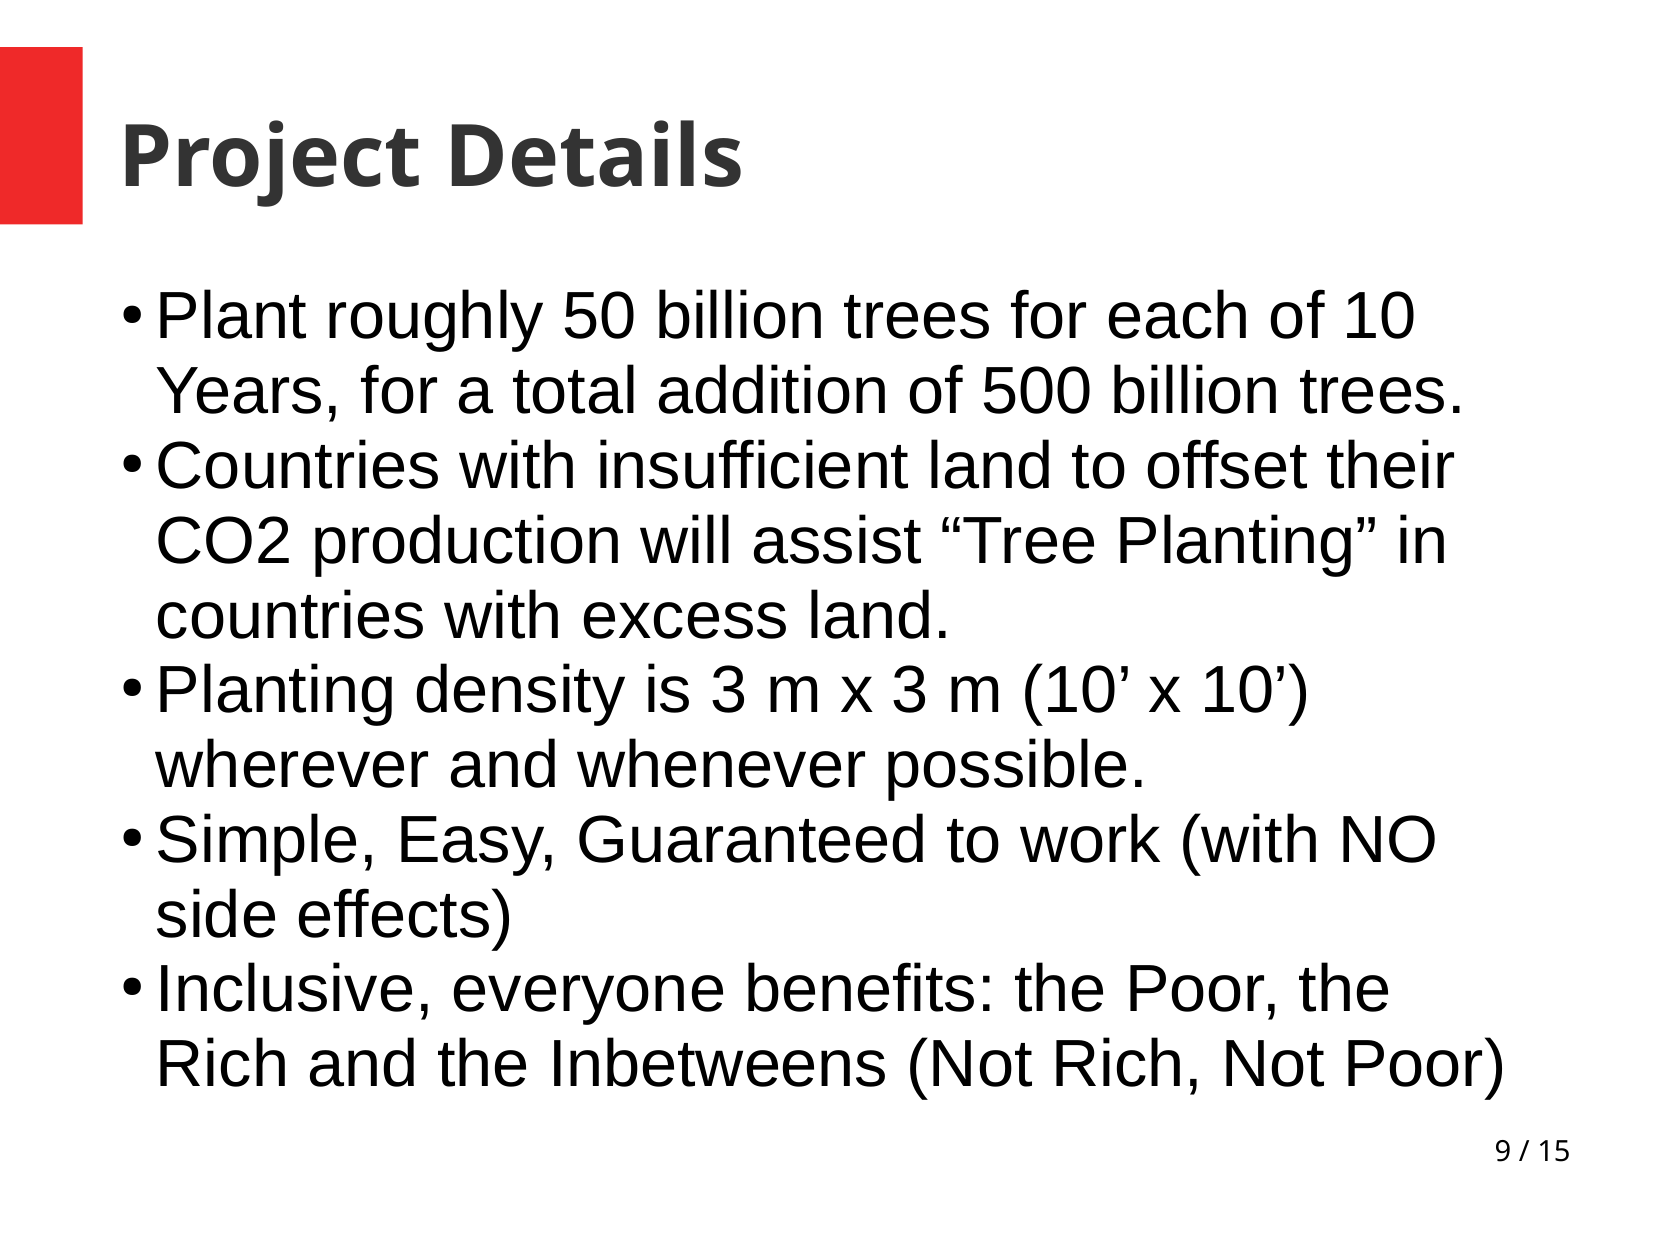

# Project Details
Plant roughly 50 billion trees for each of 10 Years, for a total addition of 500 billion trees.
Countries with insufficient land to offset their CO2 production will assist “Tree Planting” in countries with excess land.
Planting density is 3 m x 3 m (10’ x 10’) wherever and whenever possible.
Simple, Easy, Guaranteed to work (with NO side effects)
Inclusive, everyone benefits: the Poor, the Rich and the Inbetweens (Not Rich, Not Poor)
9